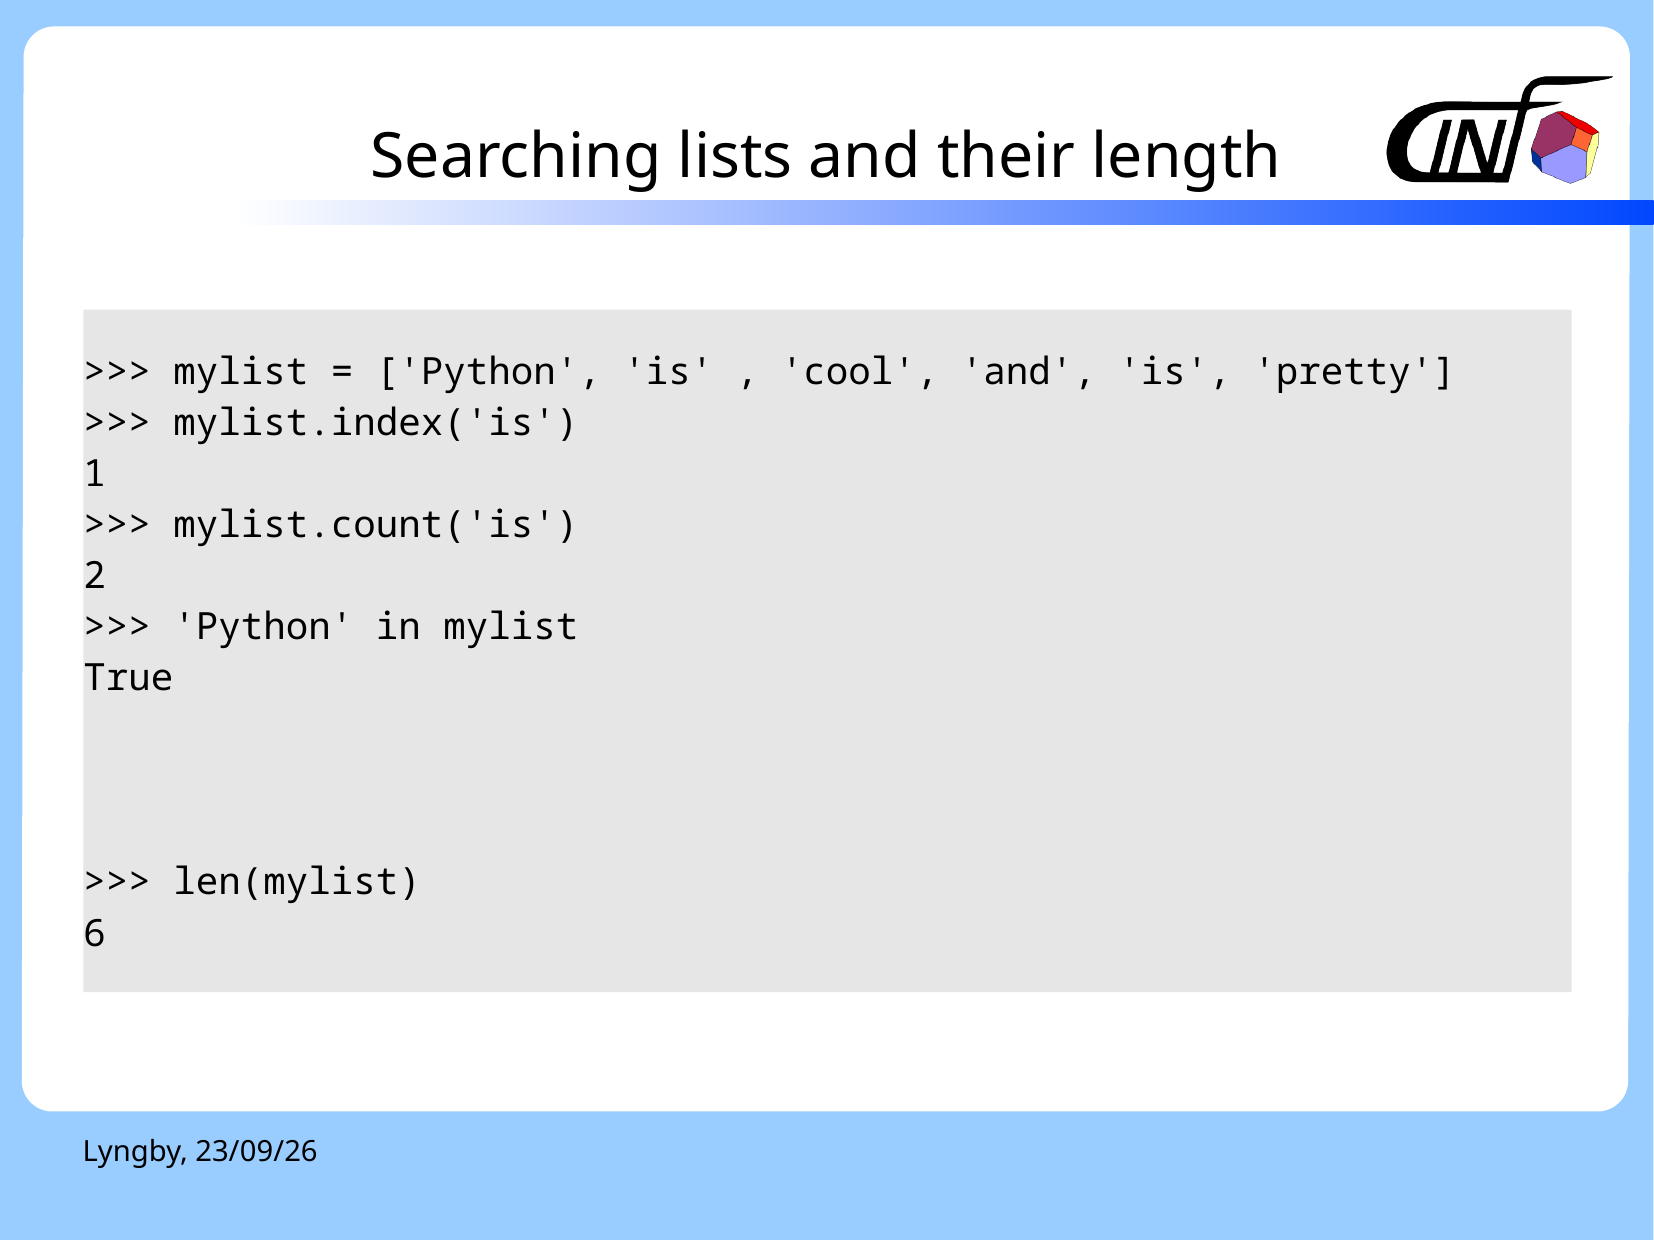

# Searching lists and their length
>>> mylist = ['Python', 'is' , 'cool', 'and', 'is', 'pretty']
>>> mylist.index('is')
1
>>> mylist.count('is')
2
>>> 'Python' in mylist
True
>>> len(mylist)
6